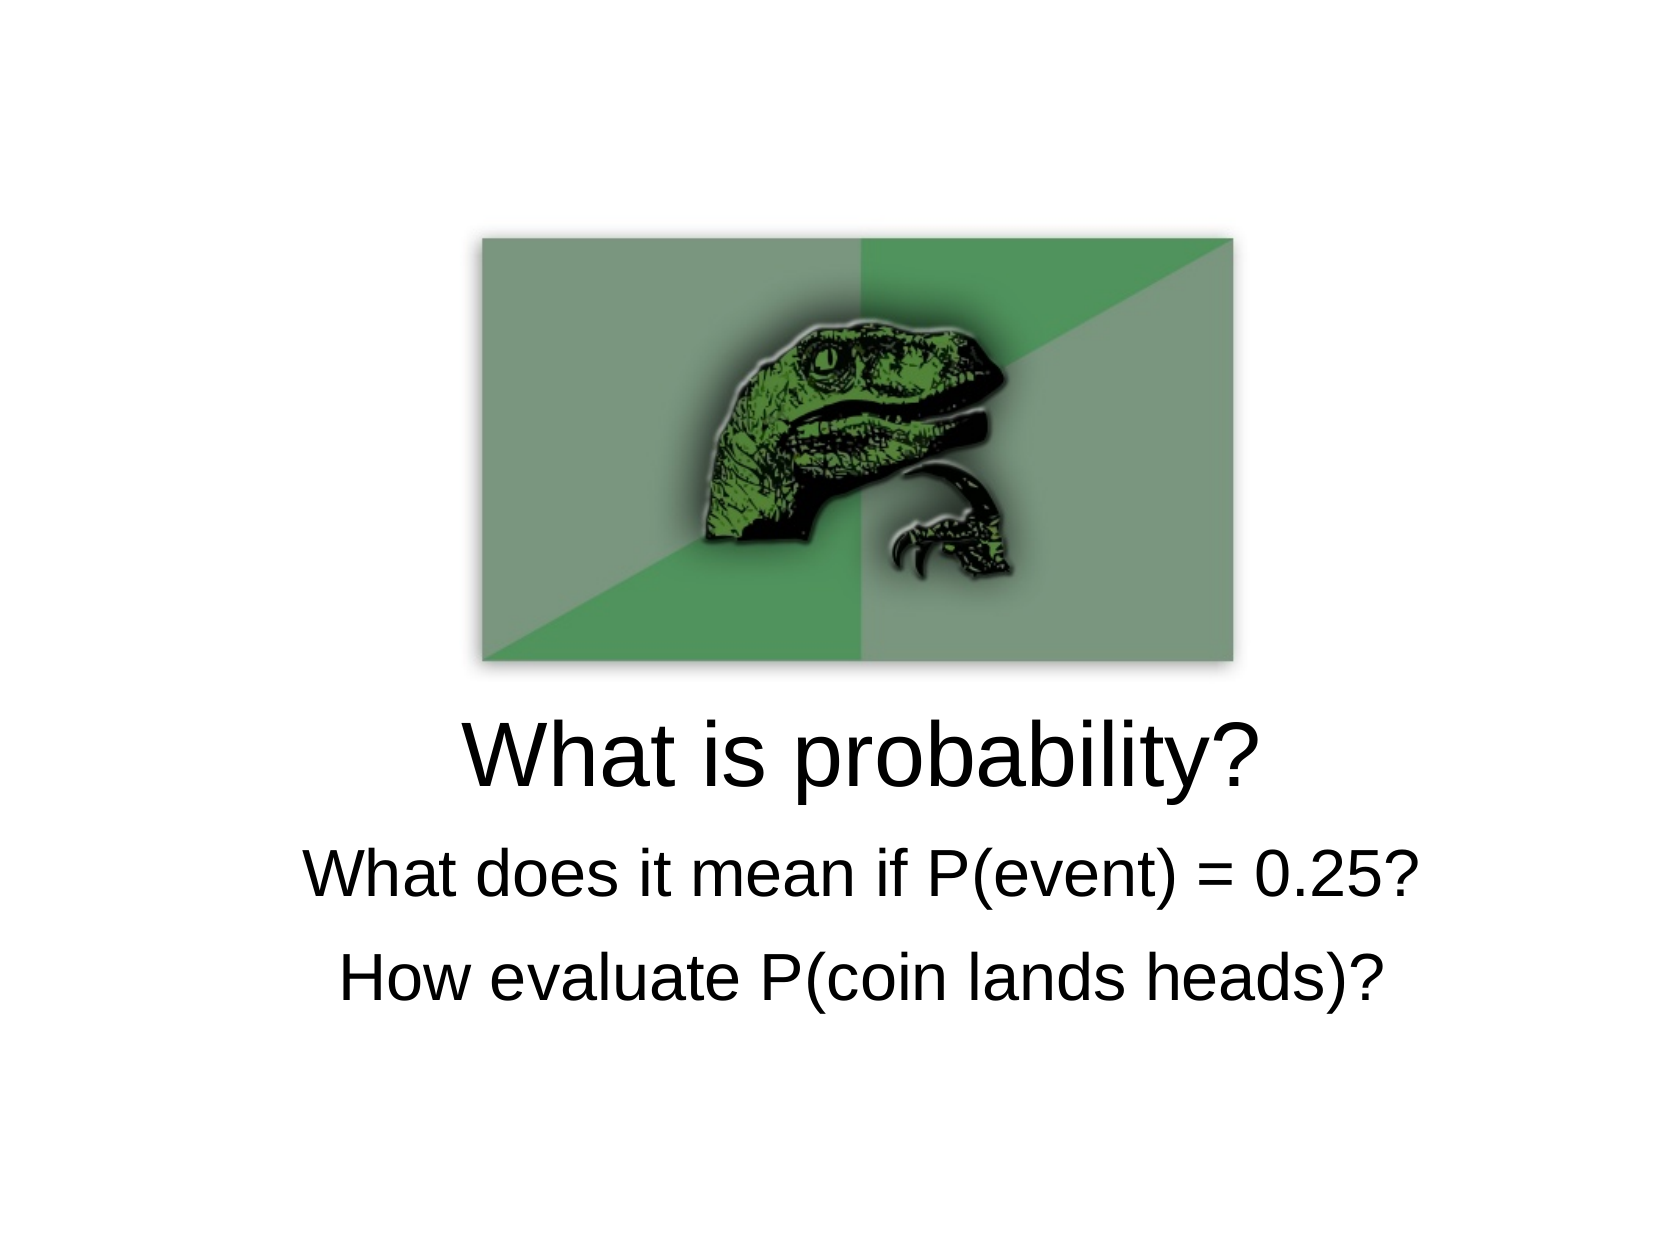

#
What is probability?
What does it mean if P(event) = 0.25?
How evaluate P(coin lands heads)?